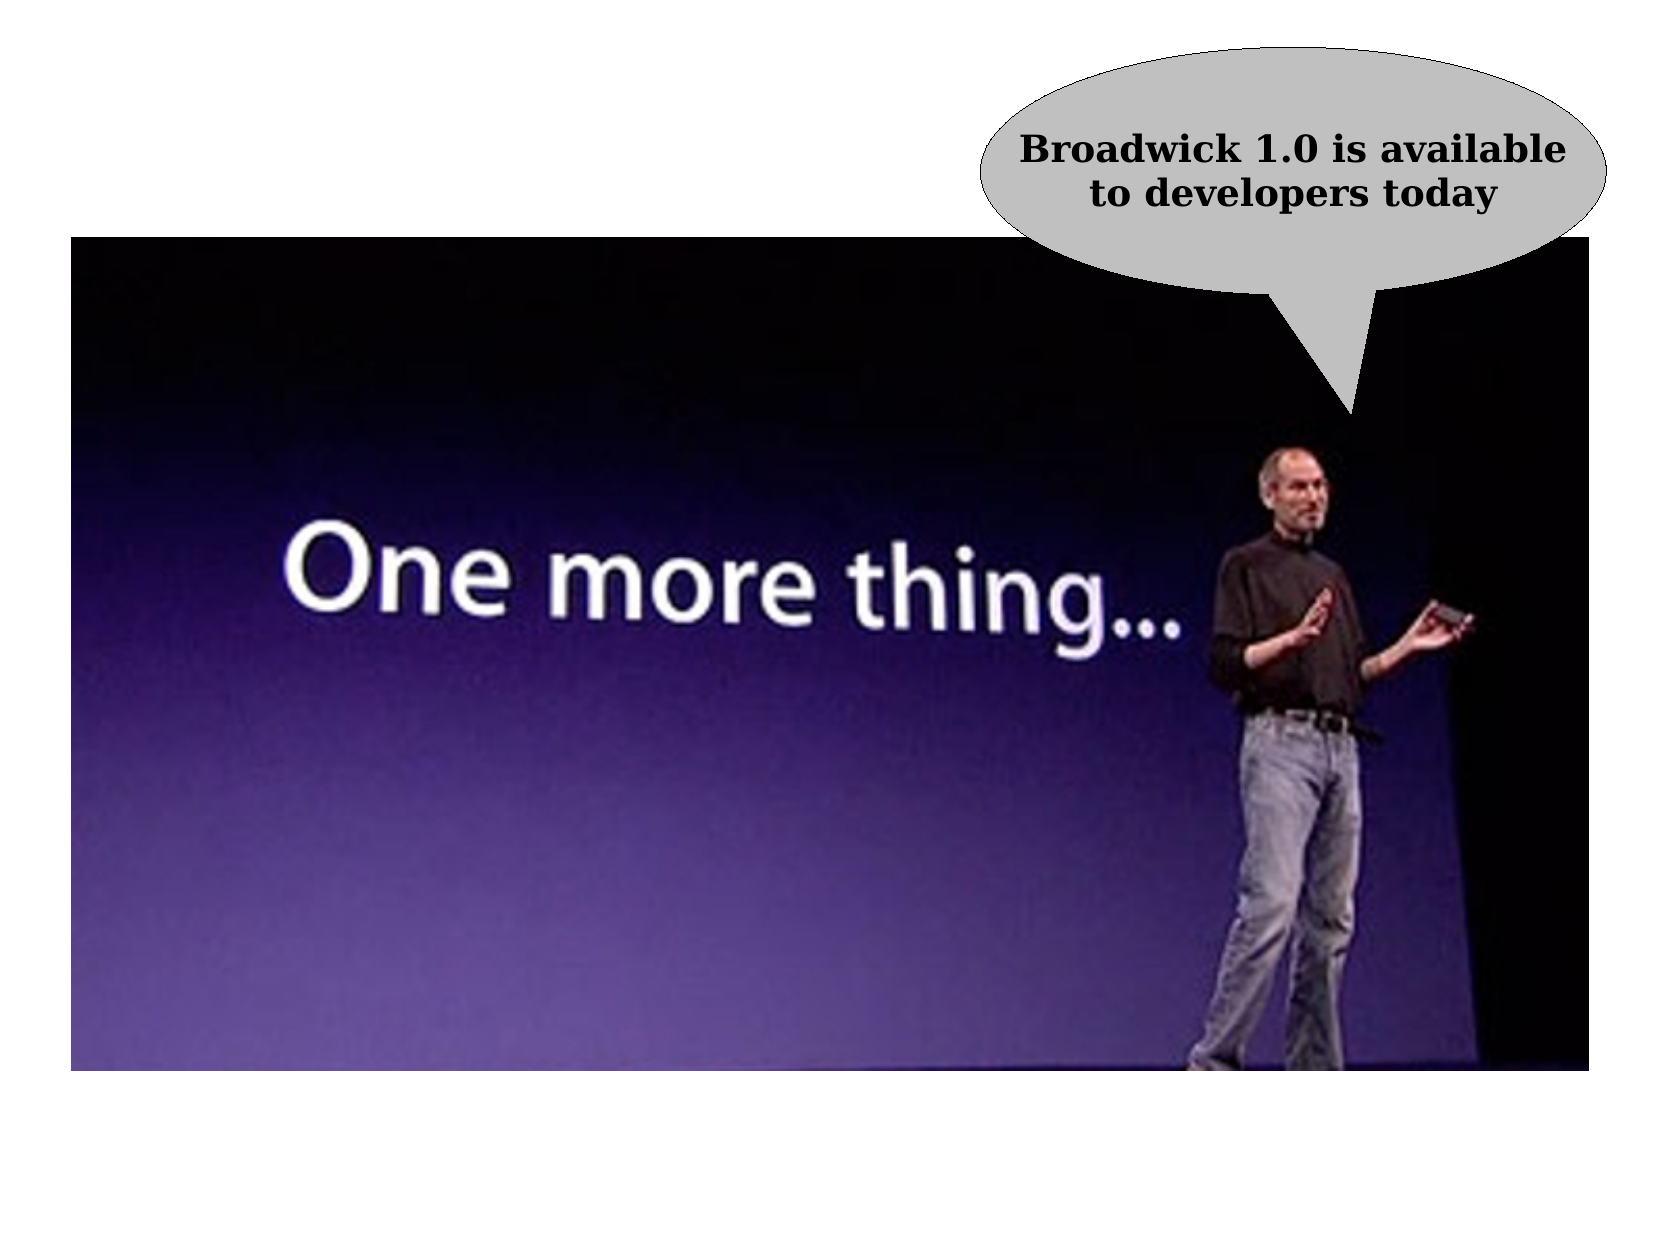

Broadwick 1.0 is available
to developers today